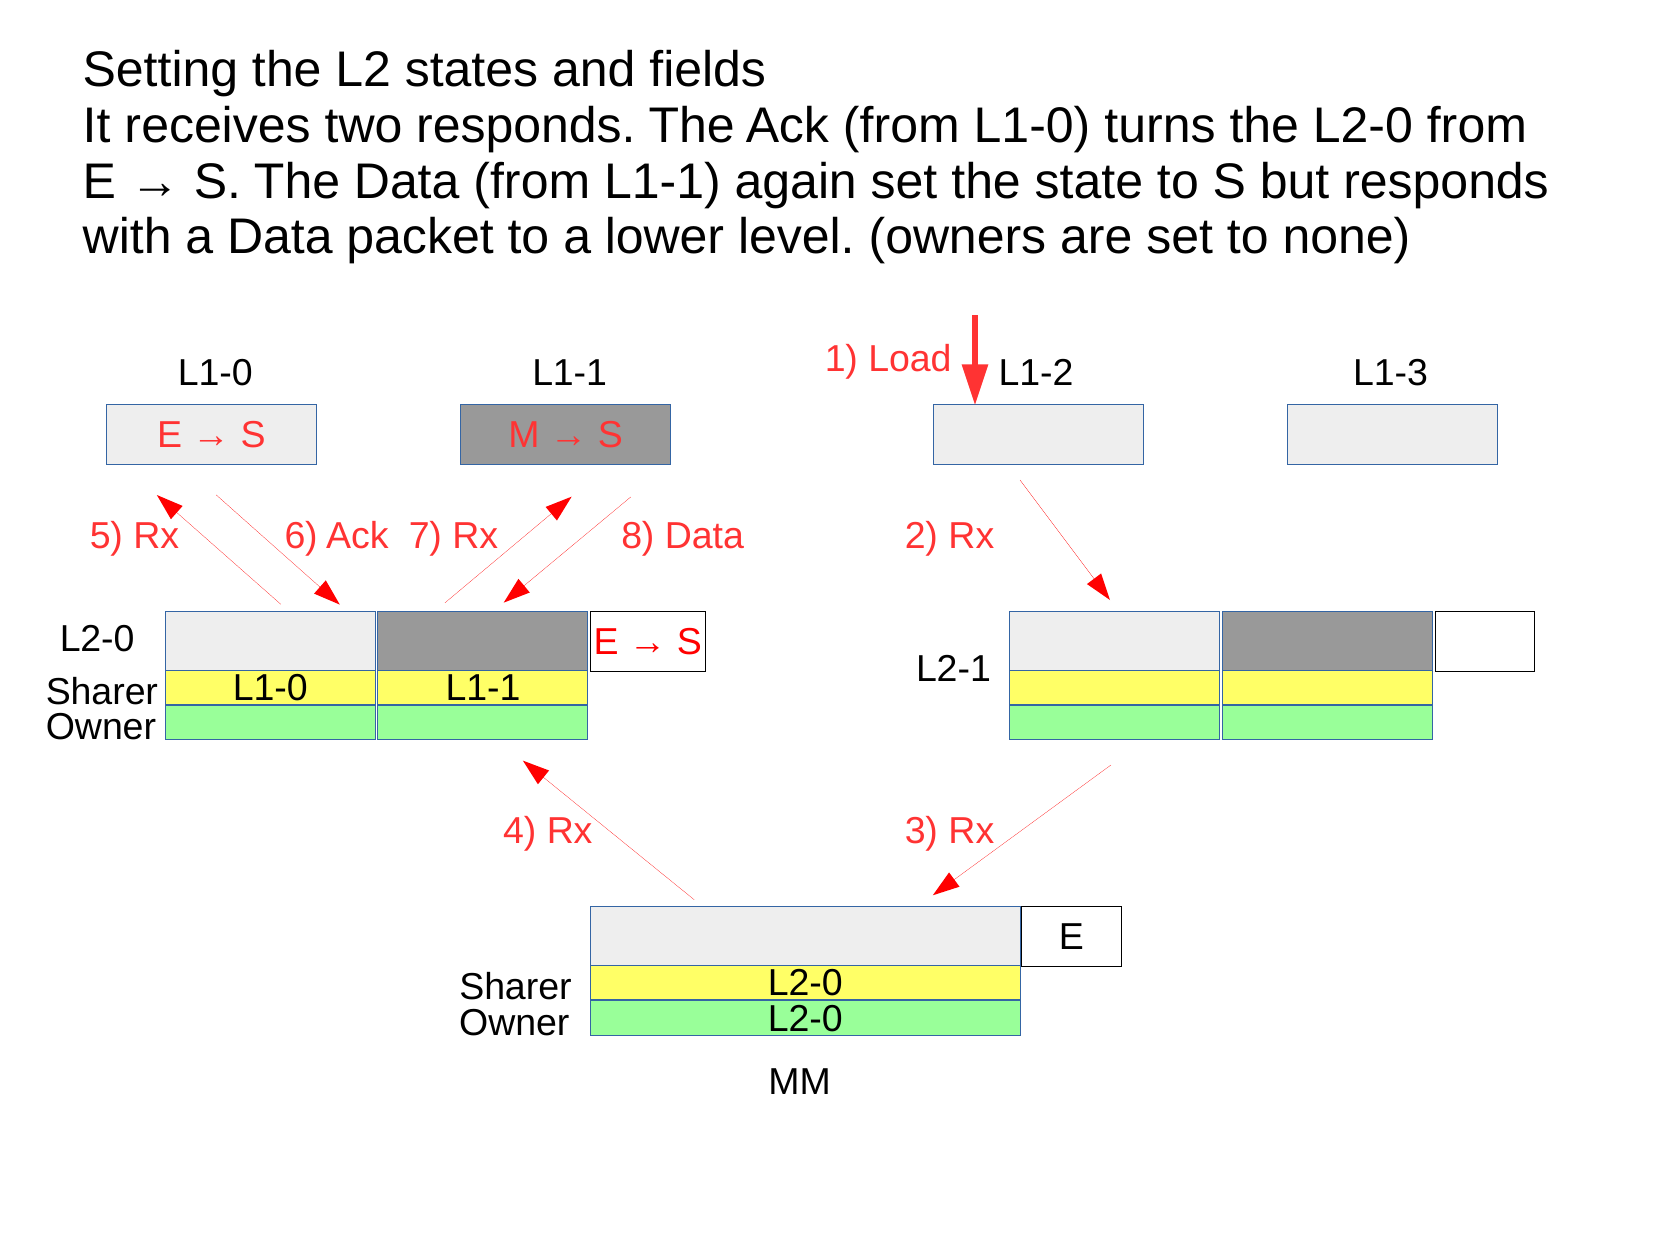

# Setting the L2 states and fields It receives two responds. The Ack (from L1-0) turns the L2-0 from E → S. The Data (from L1-1) again set the state to S but responds with a Data packet to a lower level. (owners are set to none)
1) Load
L1-0
L1-1
L1-2
L1-3
E → S
M → S
5) Rx
6) Ack
2) Rx
7) Rx
8) Data
L2-0
E → S
L2-1
Sharer
L1-0
L1-1
Owner
4) Rx
3) Rx
E
Sharer
L2-0
Owner
L2-0
MM